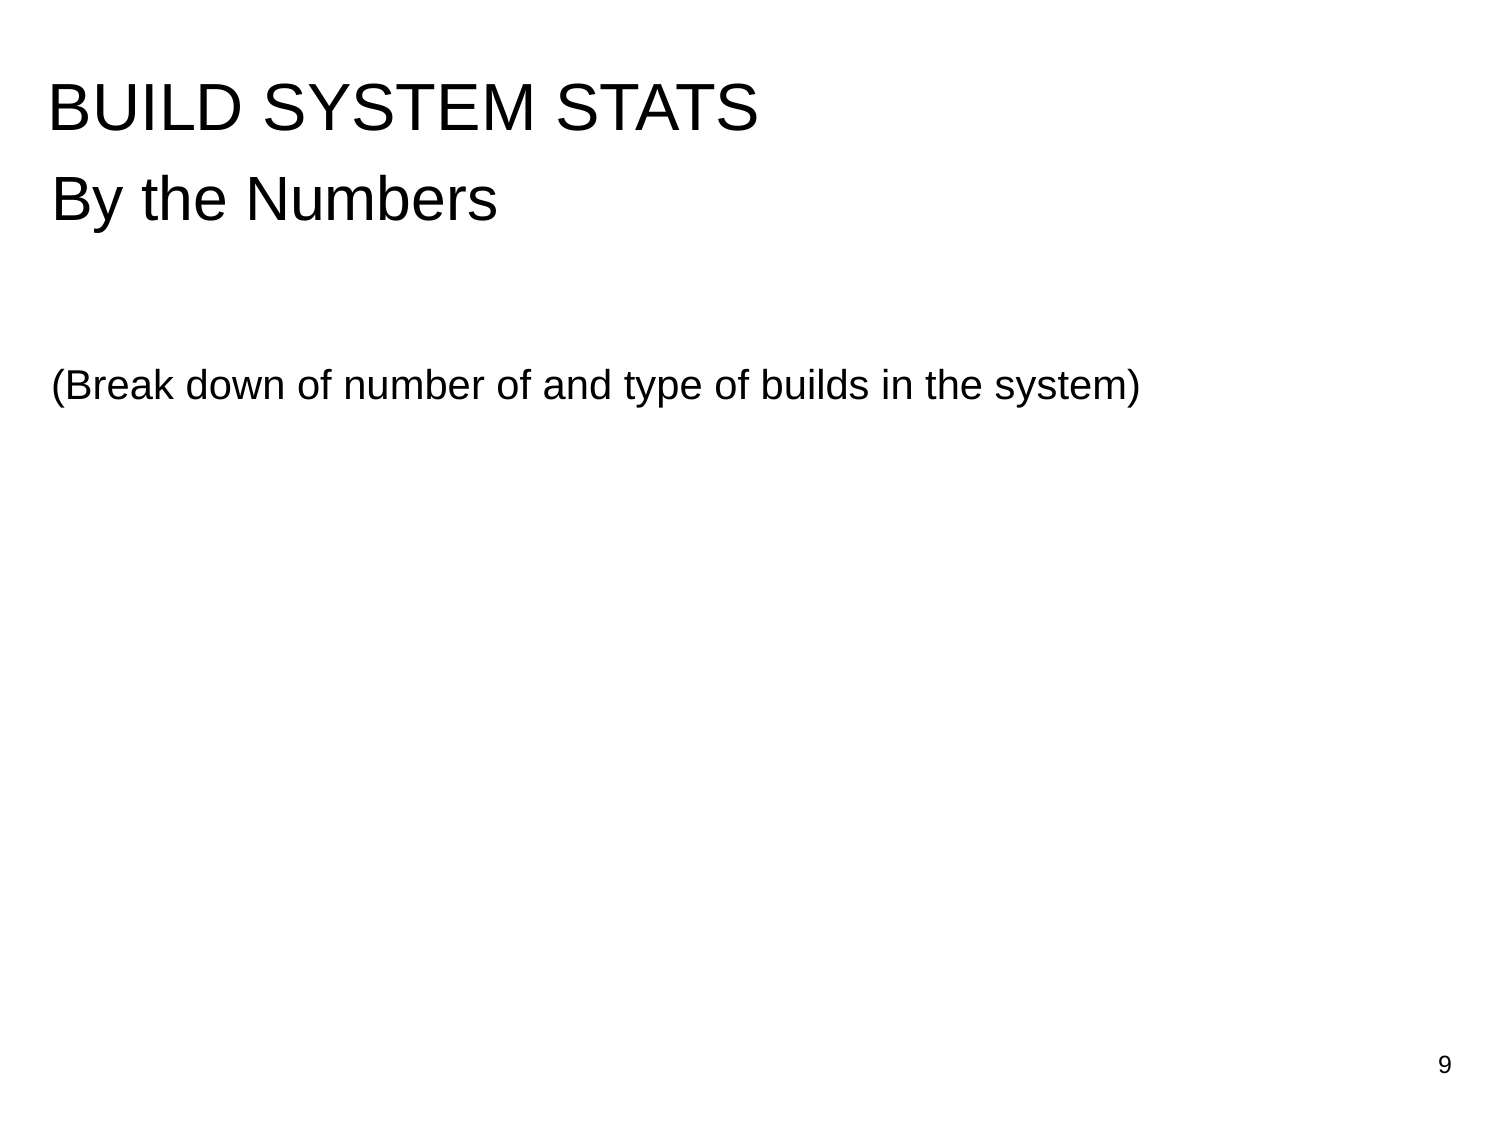

# Build system stats
By the Numbers
(Break down of number of and type of builds in the system)